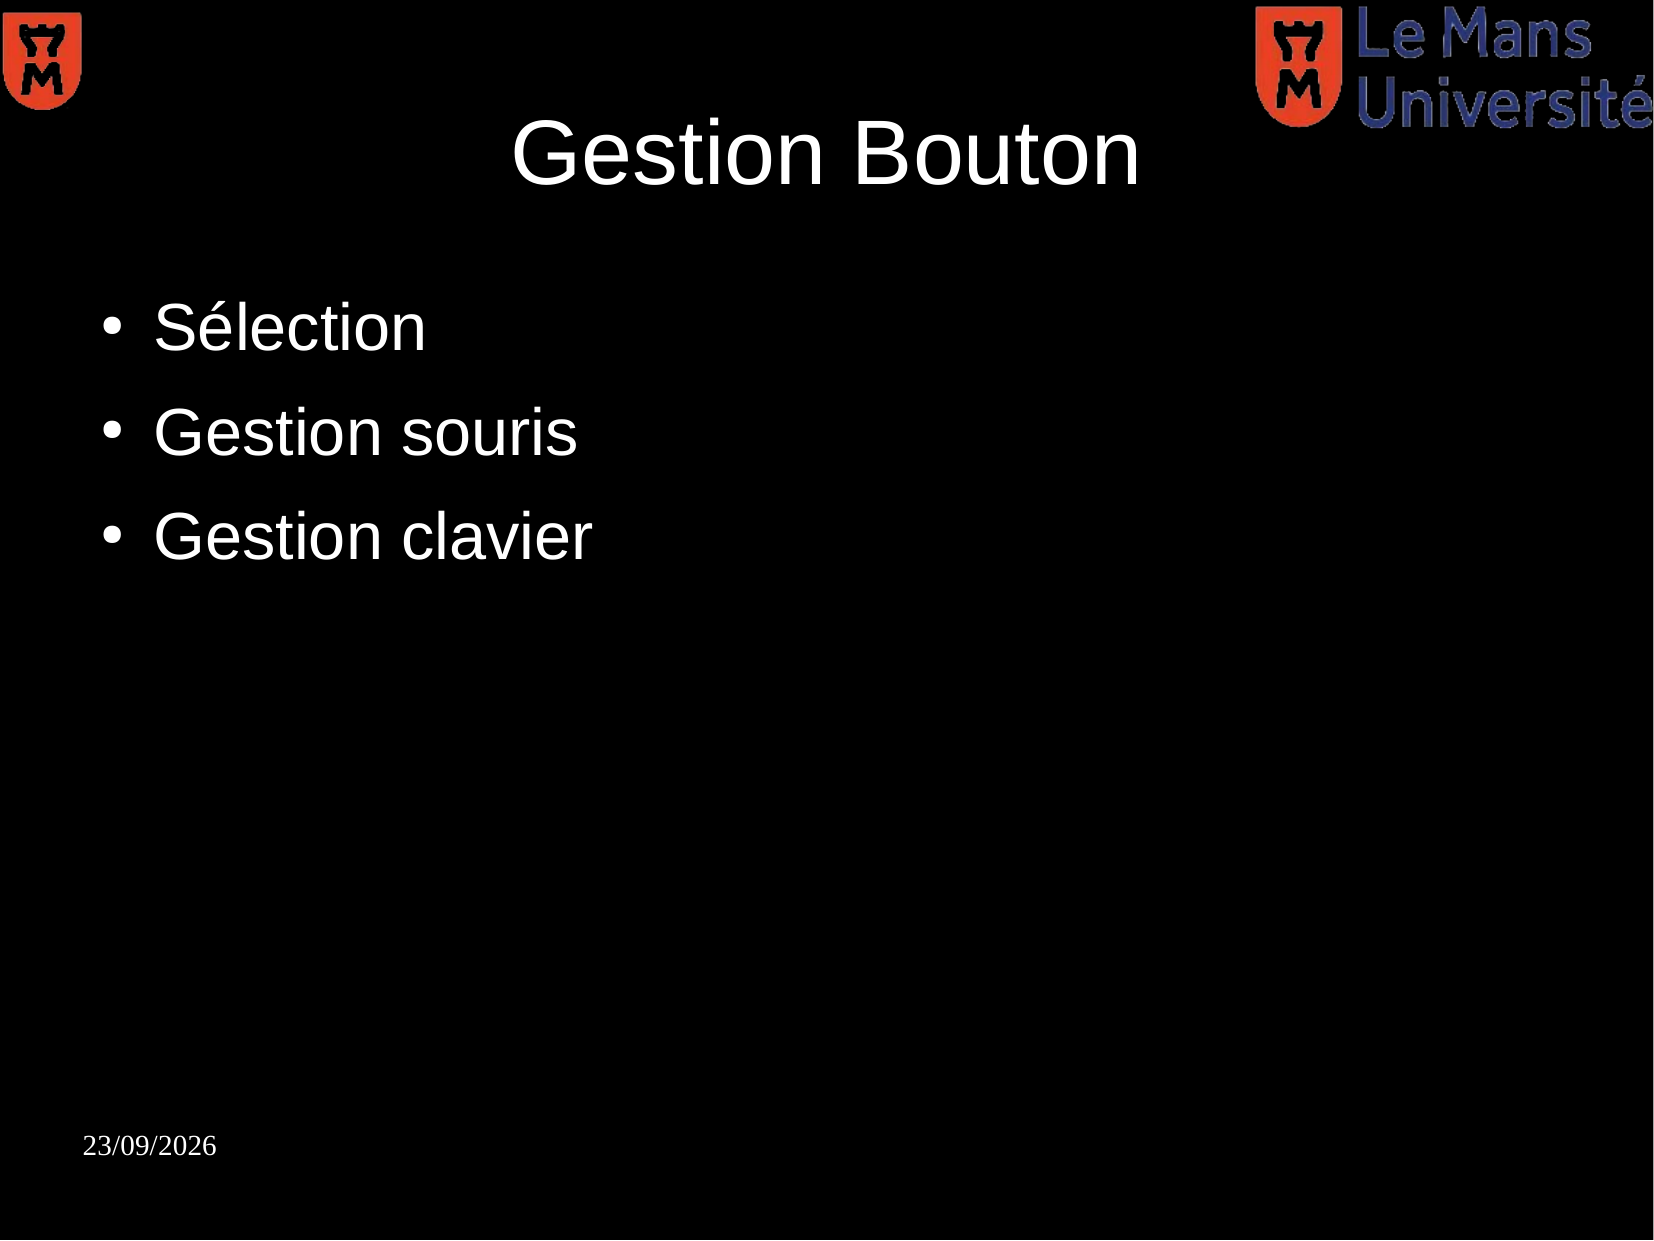

# Gestion Bouton
Sélection
Gestion souris
Gestion clavier